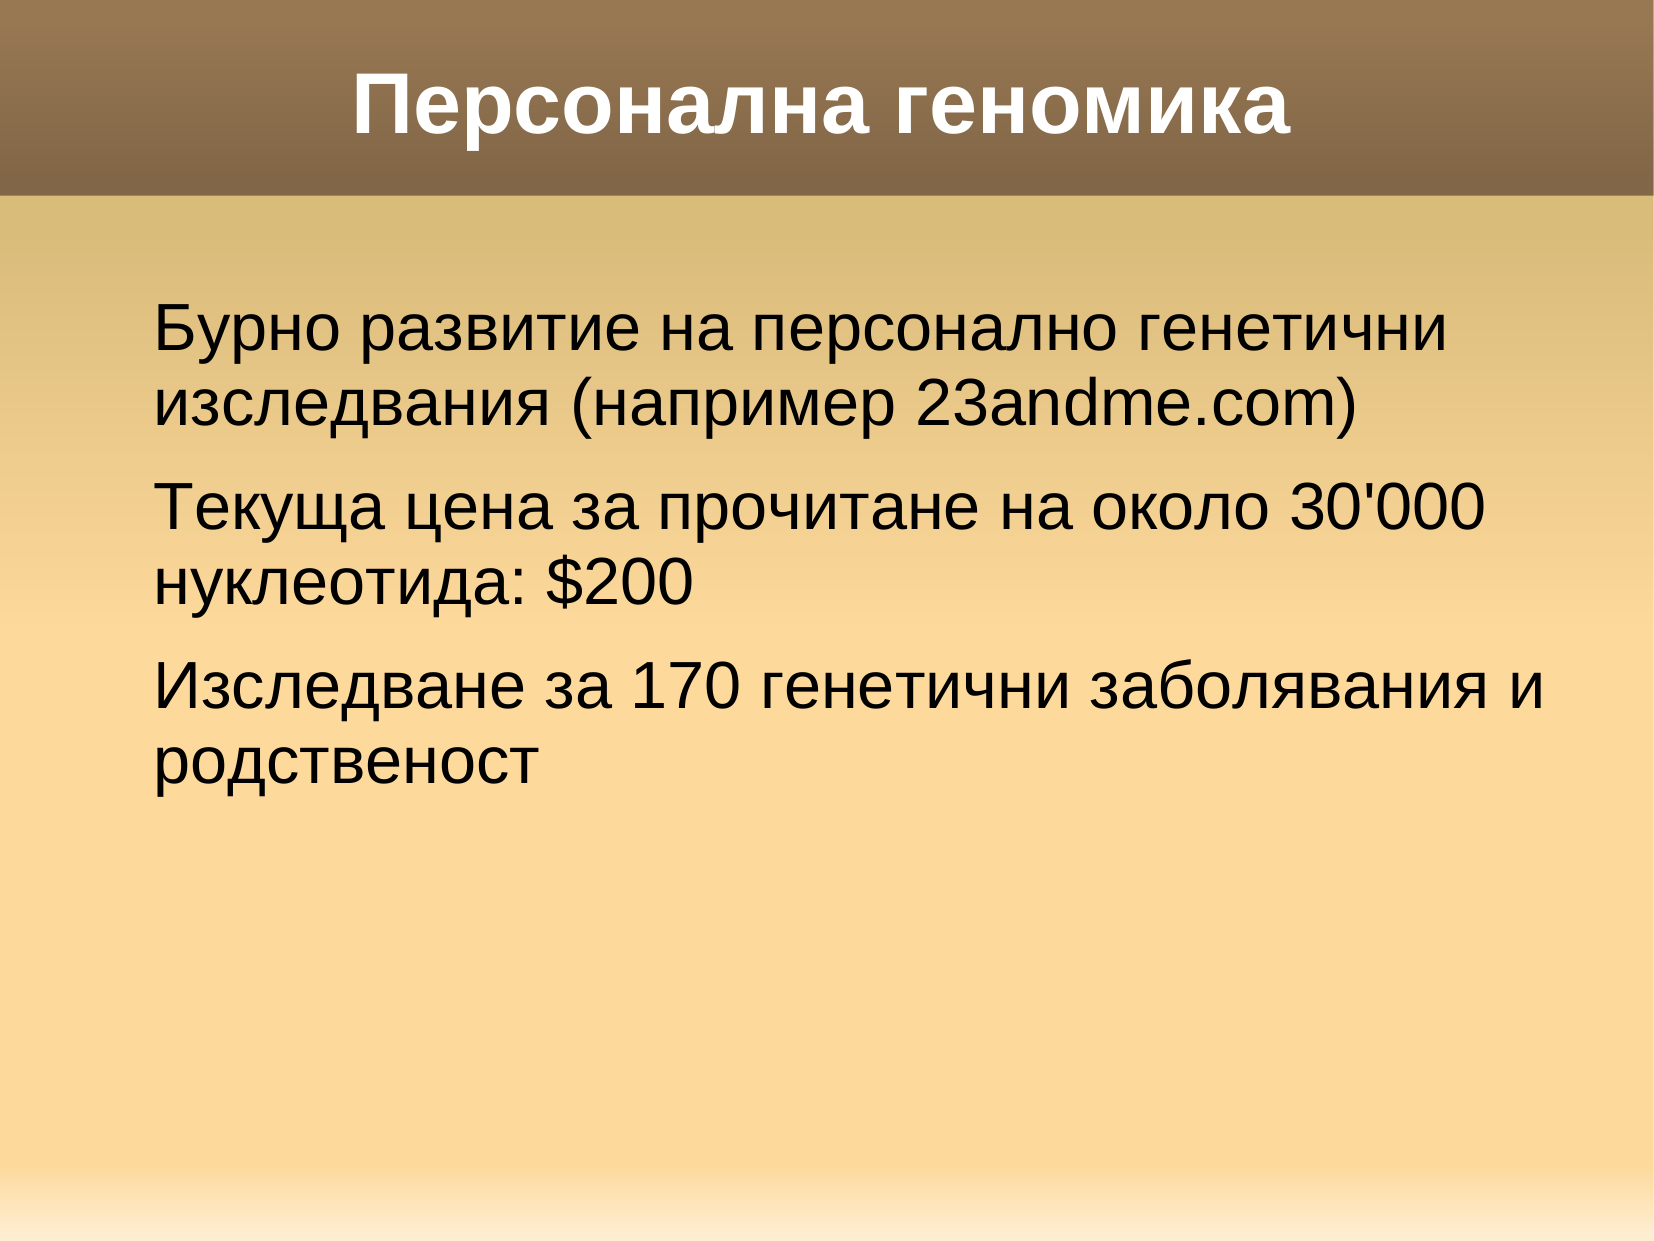

# Персонална геномика
Бурно развитие на персонално генетични изследвания (например 23andme.com)
Текуща цена за прочитане на около 30'000 нуклеотида: $200
Изследване за 170 генетични заболявания и родственост